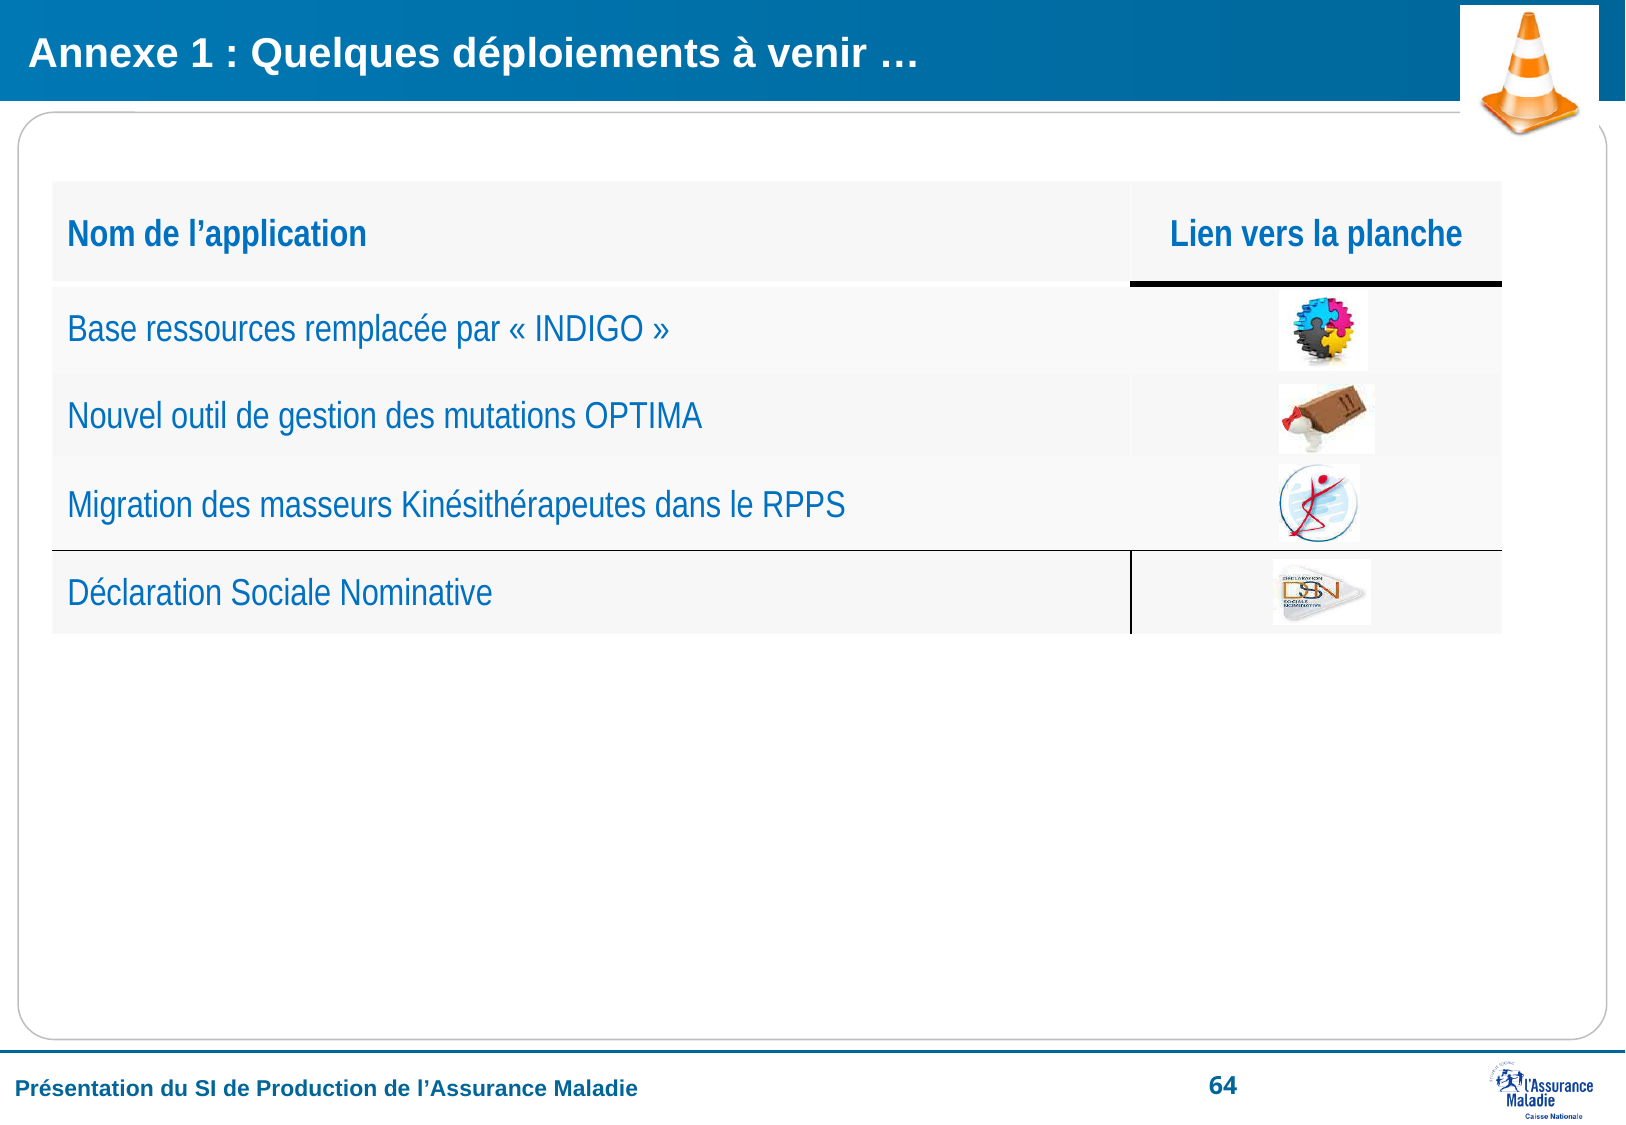

# Annexe 1 : Quelques déploiements à venir …
| Nom de l’application | Lien vers la planche |
| --- | --- |
| Base ressources remplacée par « INDIGO » | |
| Nouvel outil de gestion des mutations OPTIMA | |
| Migration des masseurs Kinésithérapeutes dans le RPPS | |
| Déclaration Sociale Nominative | |